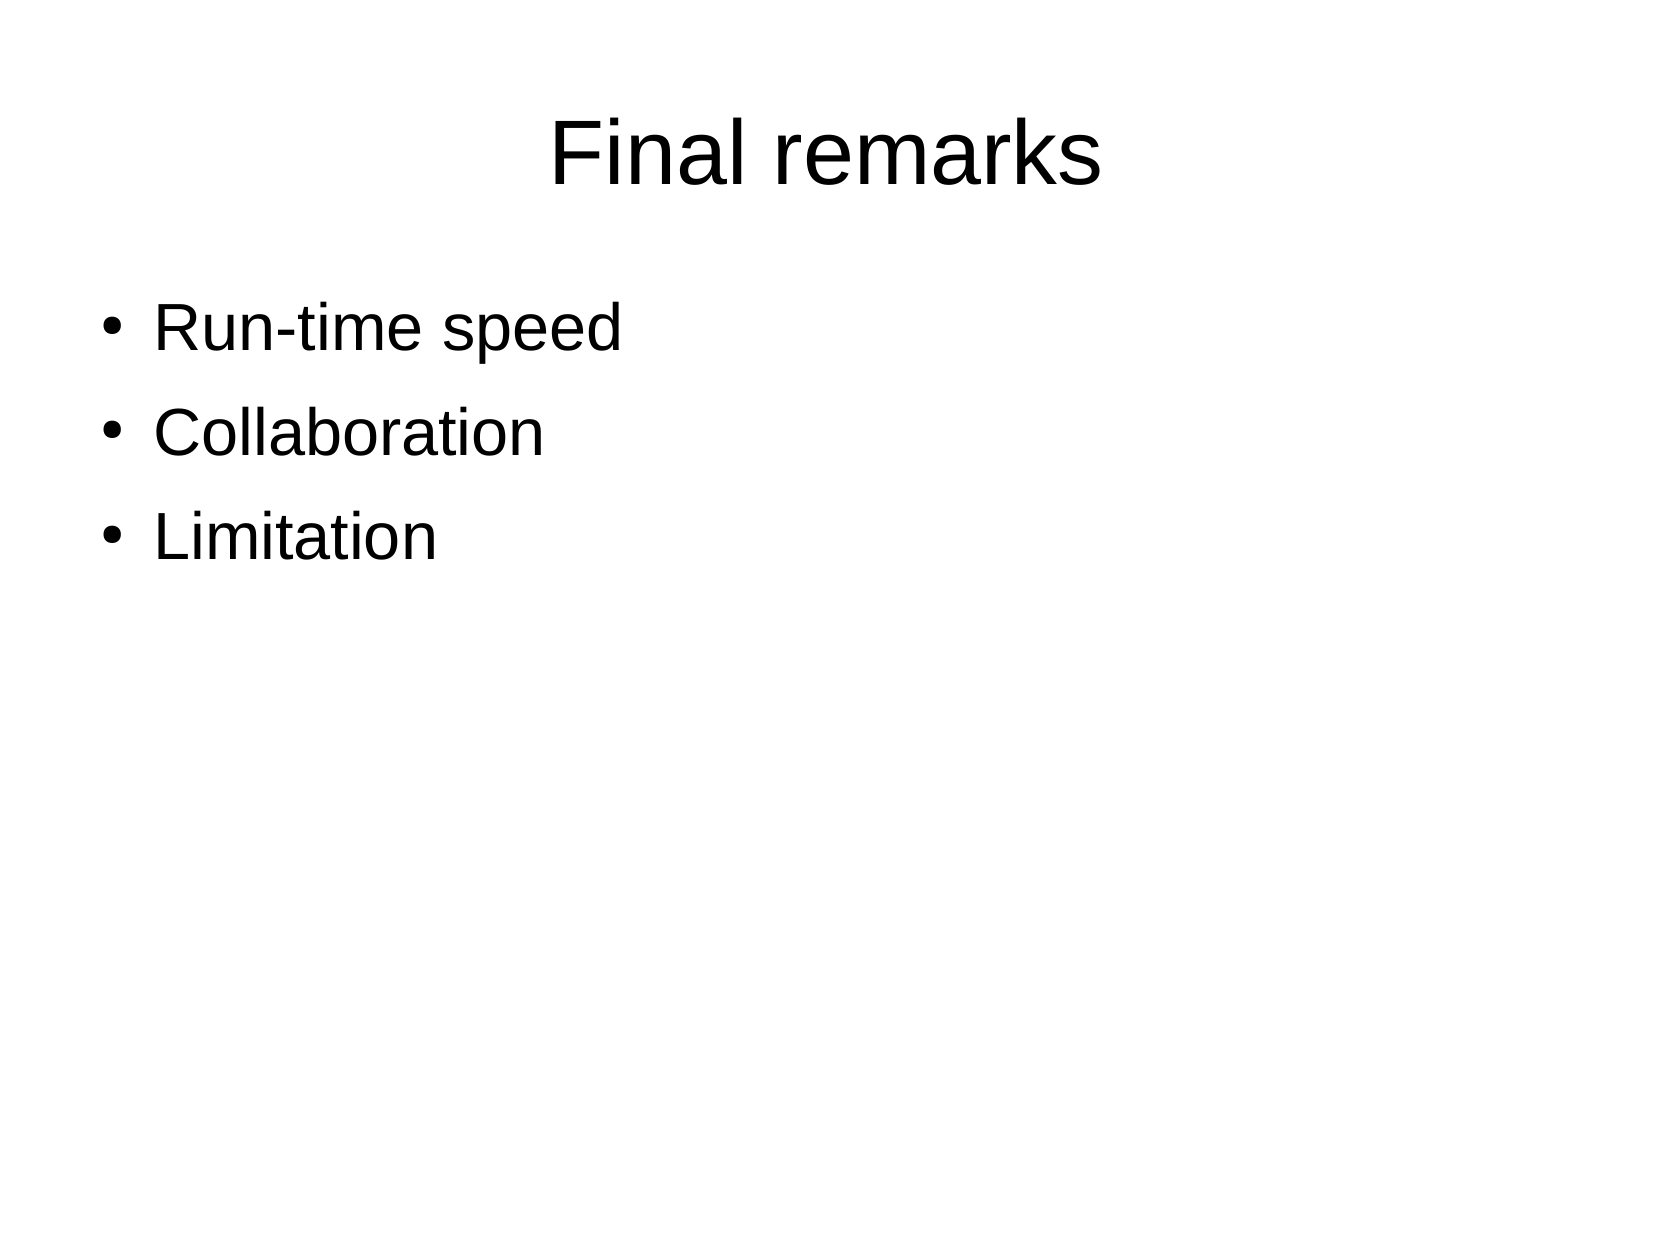

# Final remarks
Run-time speed
Collaboration
Limitation